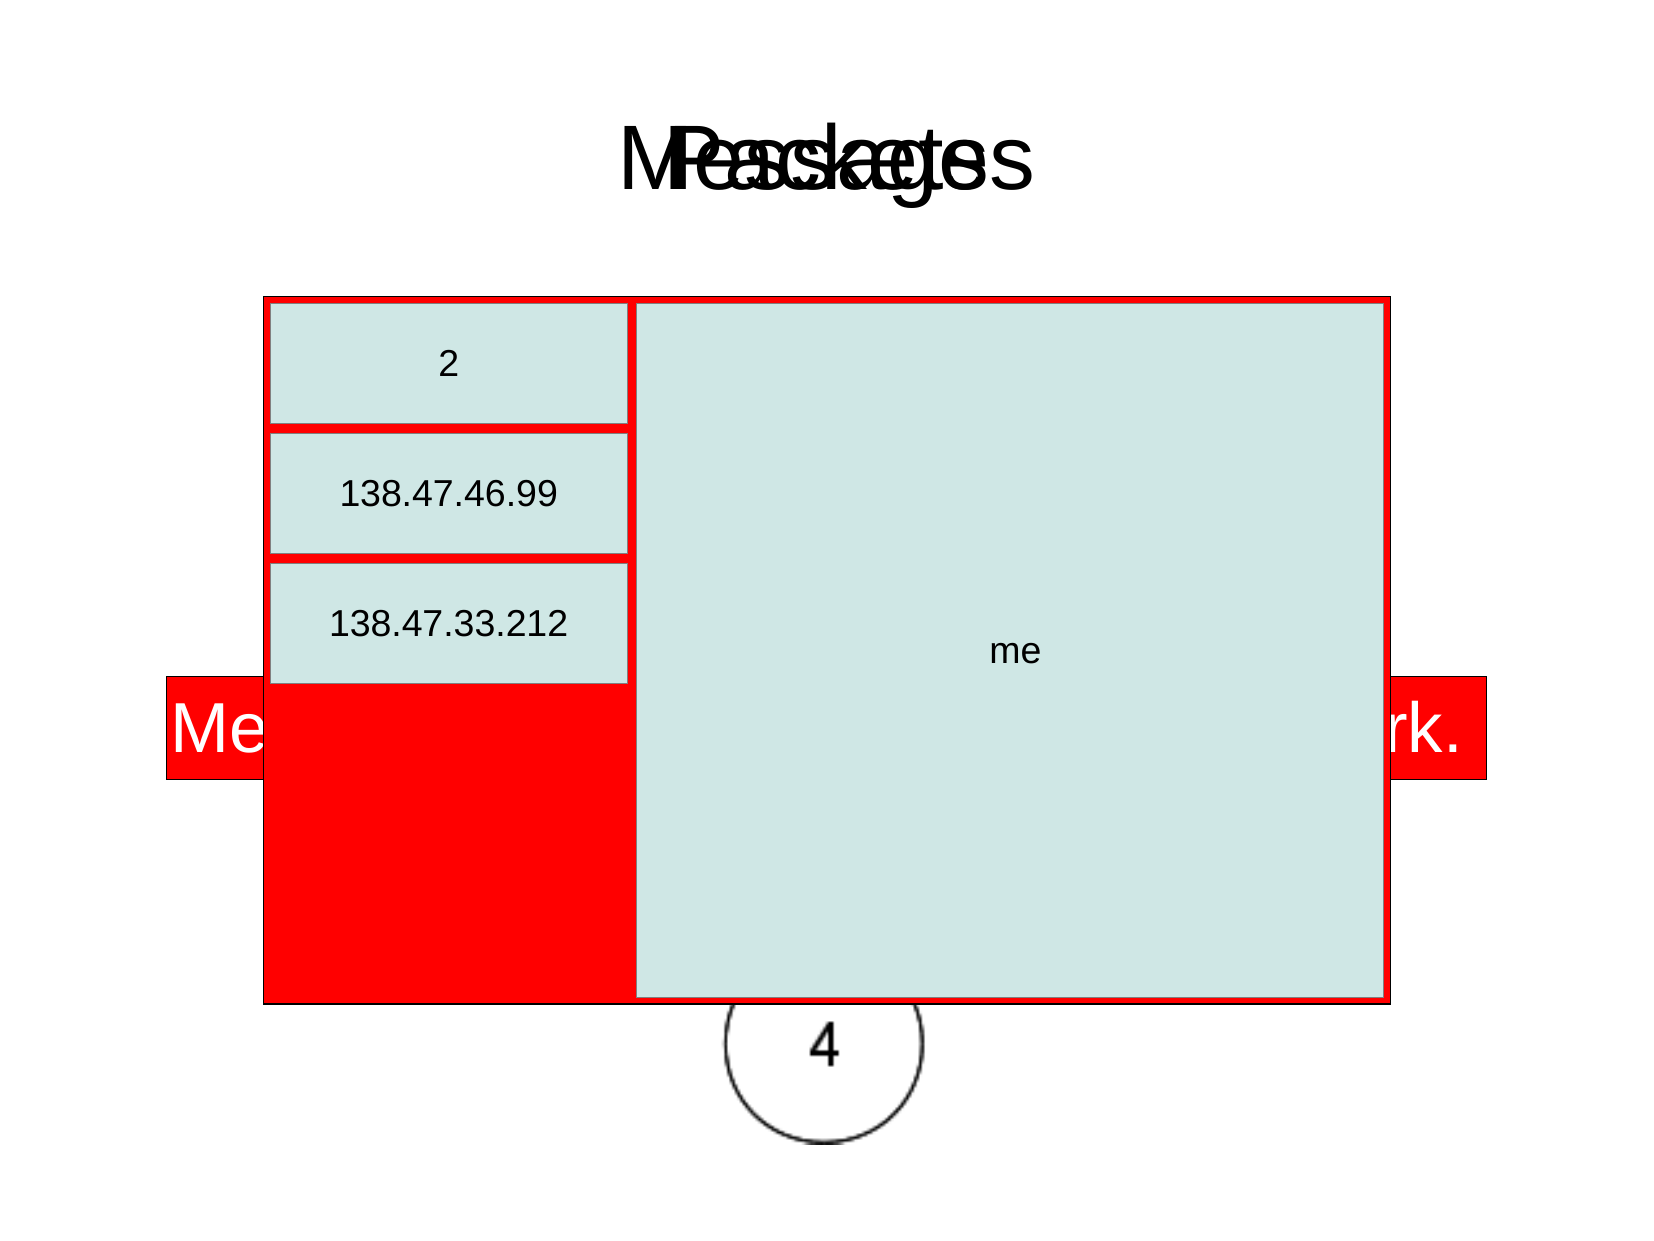

# Messages
Packets
Meet
Sequence
Number
1
Part of the Message
2
Meet
 me
Meet
Source
IP Address
138.47.46.99
Meet
Meet
138.47.33.212
Destination
IP Address
Meet
 me
at m
idni
ght
by t
he p
ark.